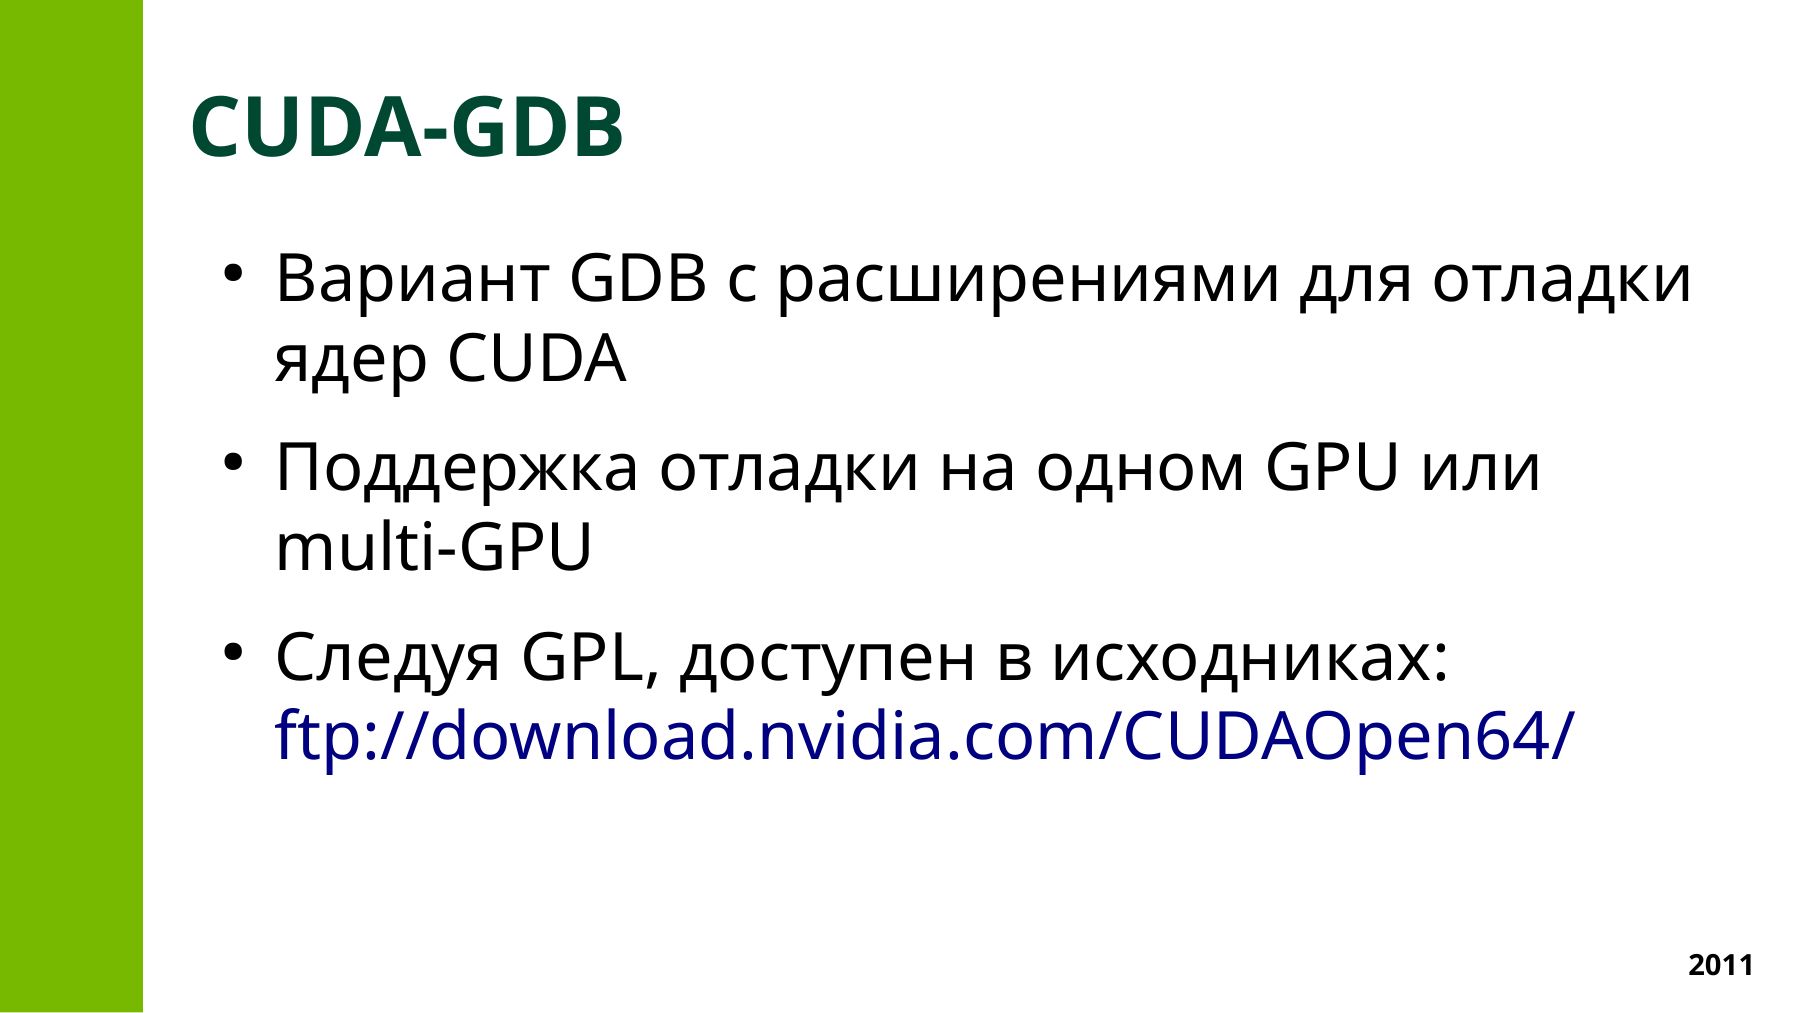

# CUDA-GDB
Вариант GDB с расширениями для отладки ядер CUDA
Поддержка отладки на одном GPU или multi-GPU
Следуя GPL, доступен в исходниках: ftp://download.nvidia.com/CUDAOpen64/